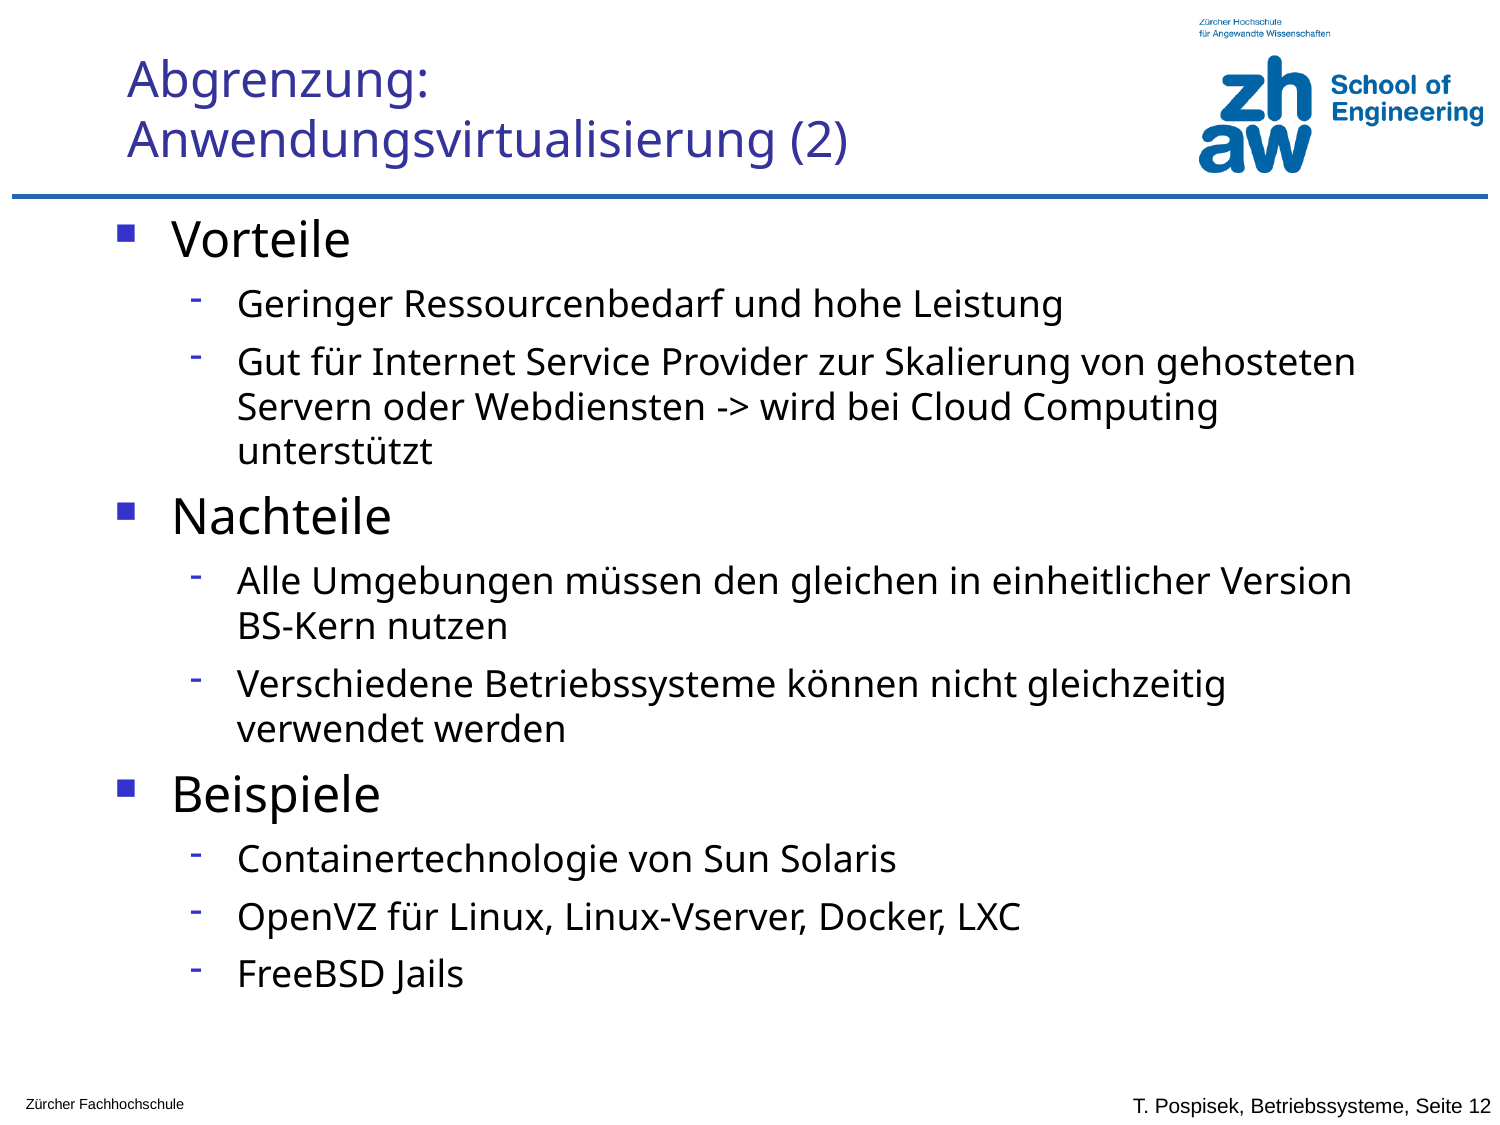

# Abgrenzung: Anwendungsvirtualisierung (2)
Vorteile
Geringer Ressourcenbedarf und hohe Leistung
Gut für Internet Service Provider zur Skalierung von gehosteten Servern oder Webdiensten -> wird bei Cloud Computing unterstützt
Nachteile
Alle Umgebungen müssen den gleichen in einheitlicher Version BS-Kern nutzen
Verschiedene Betriebssysteme können nicht gleichzeitig verwendet werden
Beispiele
Containertechnologie von Sun Solaris
OpenVZ für Linux, Linux-Vserver, Docker, LXC
FreeBSD Jails